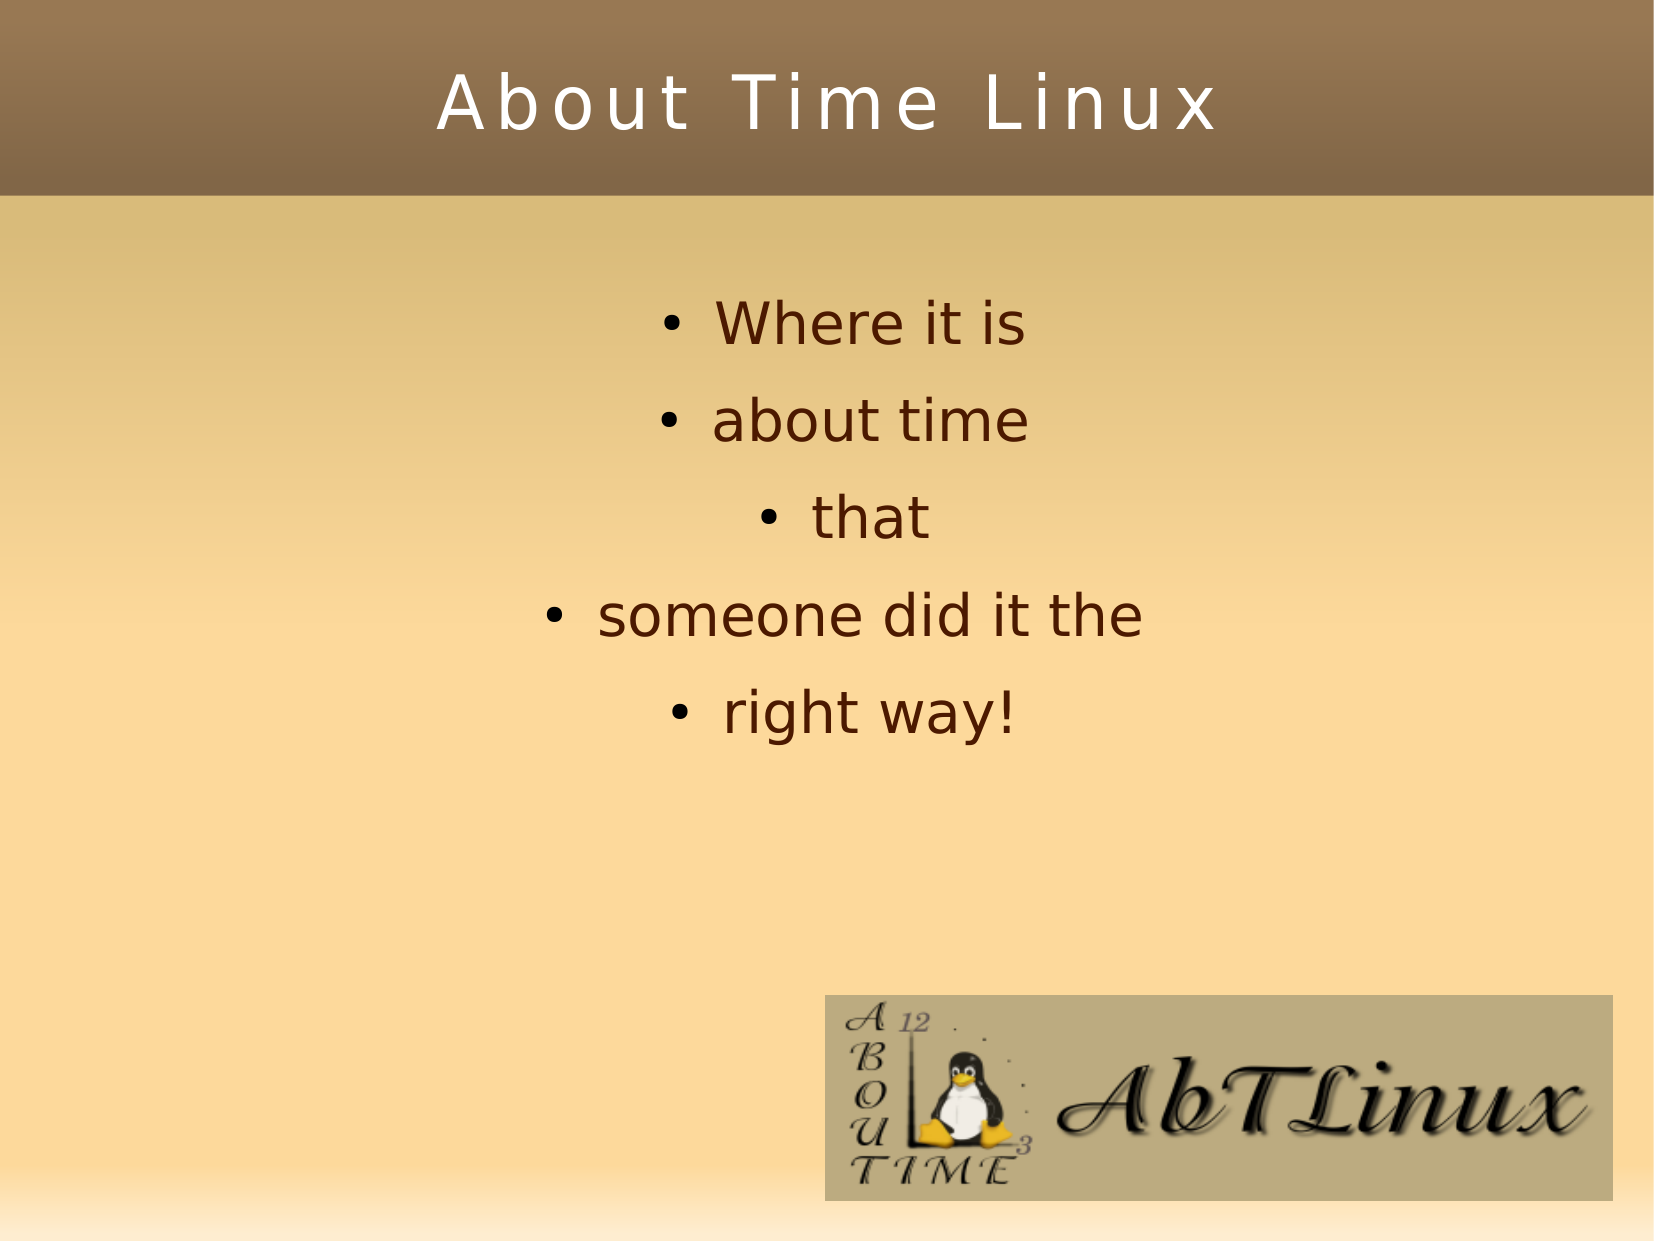

# About Time Linux
Where it is
about time
that
someone did it the
right way!